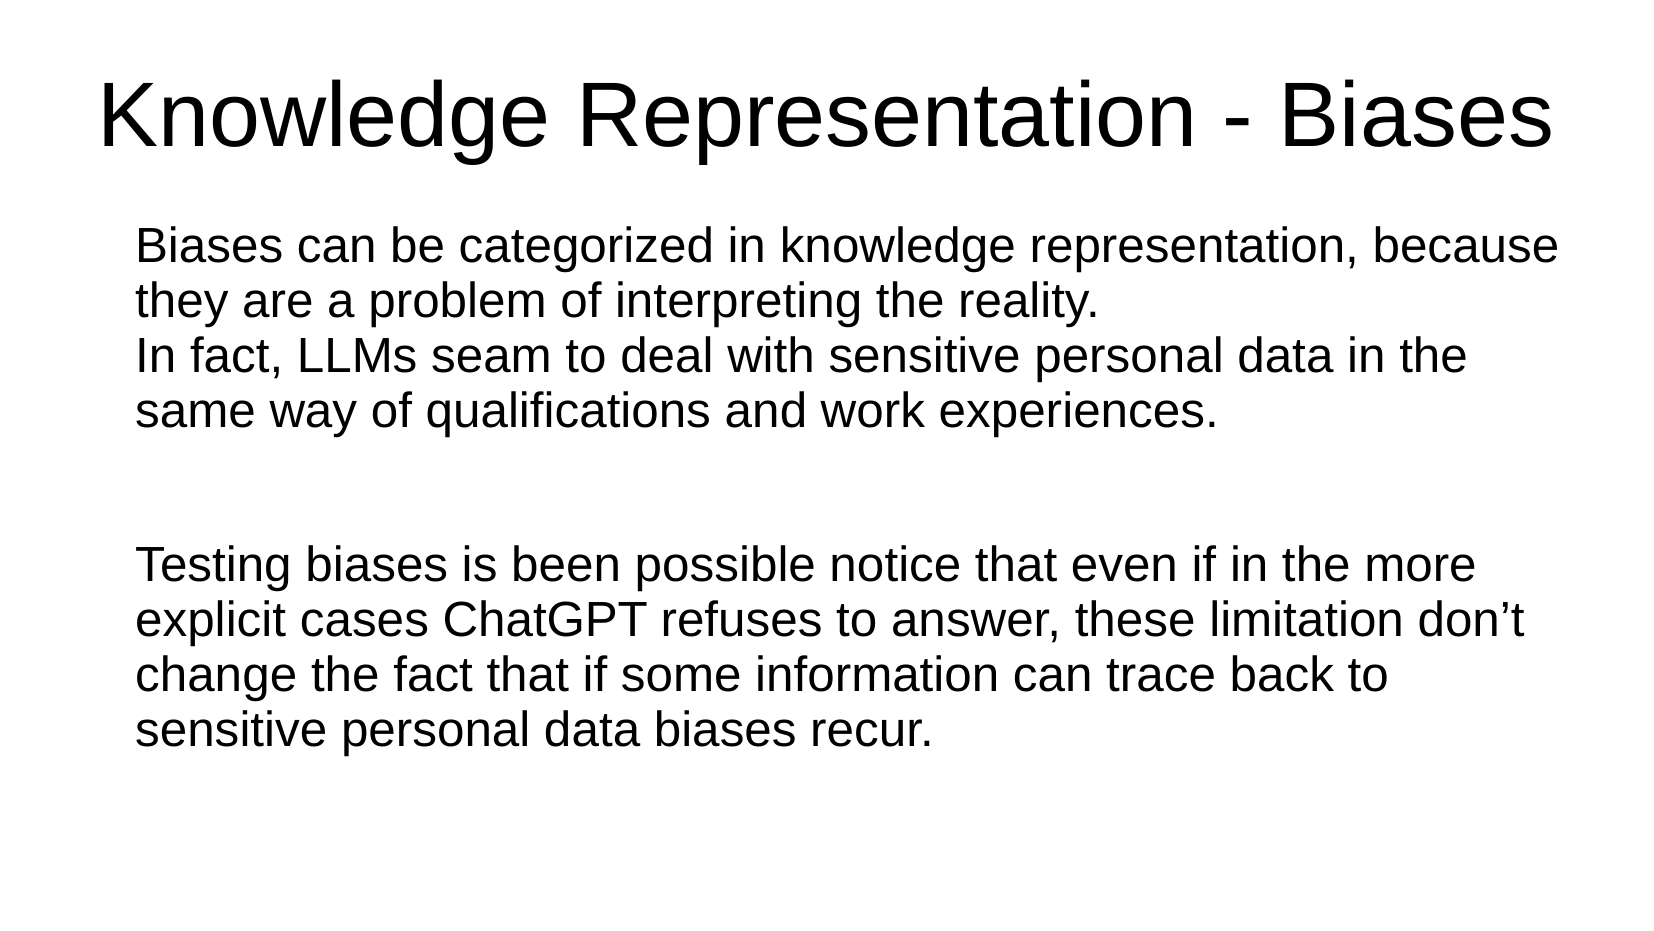

# Knowledge Representation - Biases
Biases can be categorized in knowledge representation, because they are a problem of interpreting the reality.
In fact, LLMs seam to deal with sensitive personal data in the same way of qualifications and work experiences.
Testing biases is been possible notice that even if in the more explicit cases ChatGPT refuses to answer, these limitation don’t change the fact that if some information can trace back to sensitive personal data biases recur.